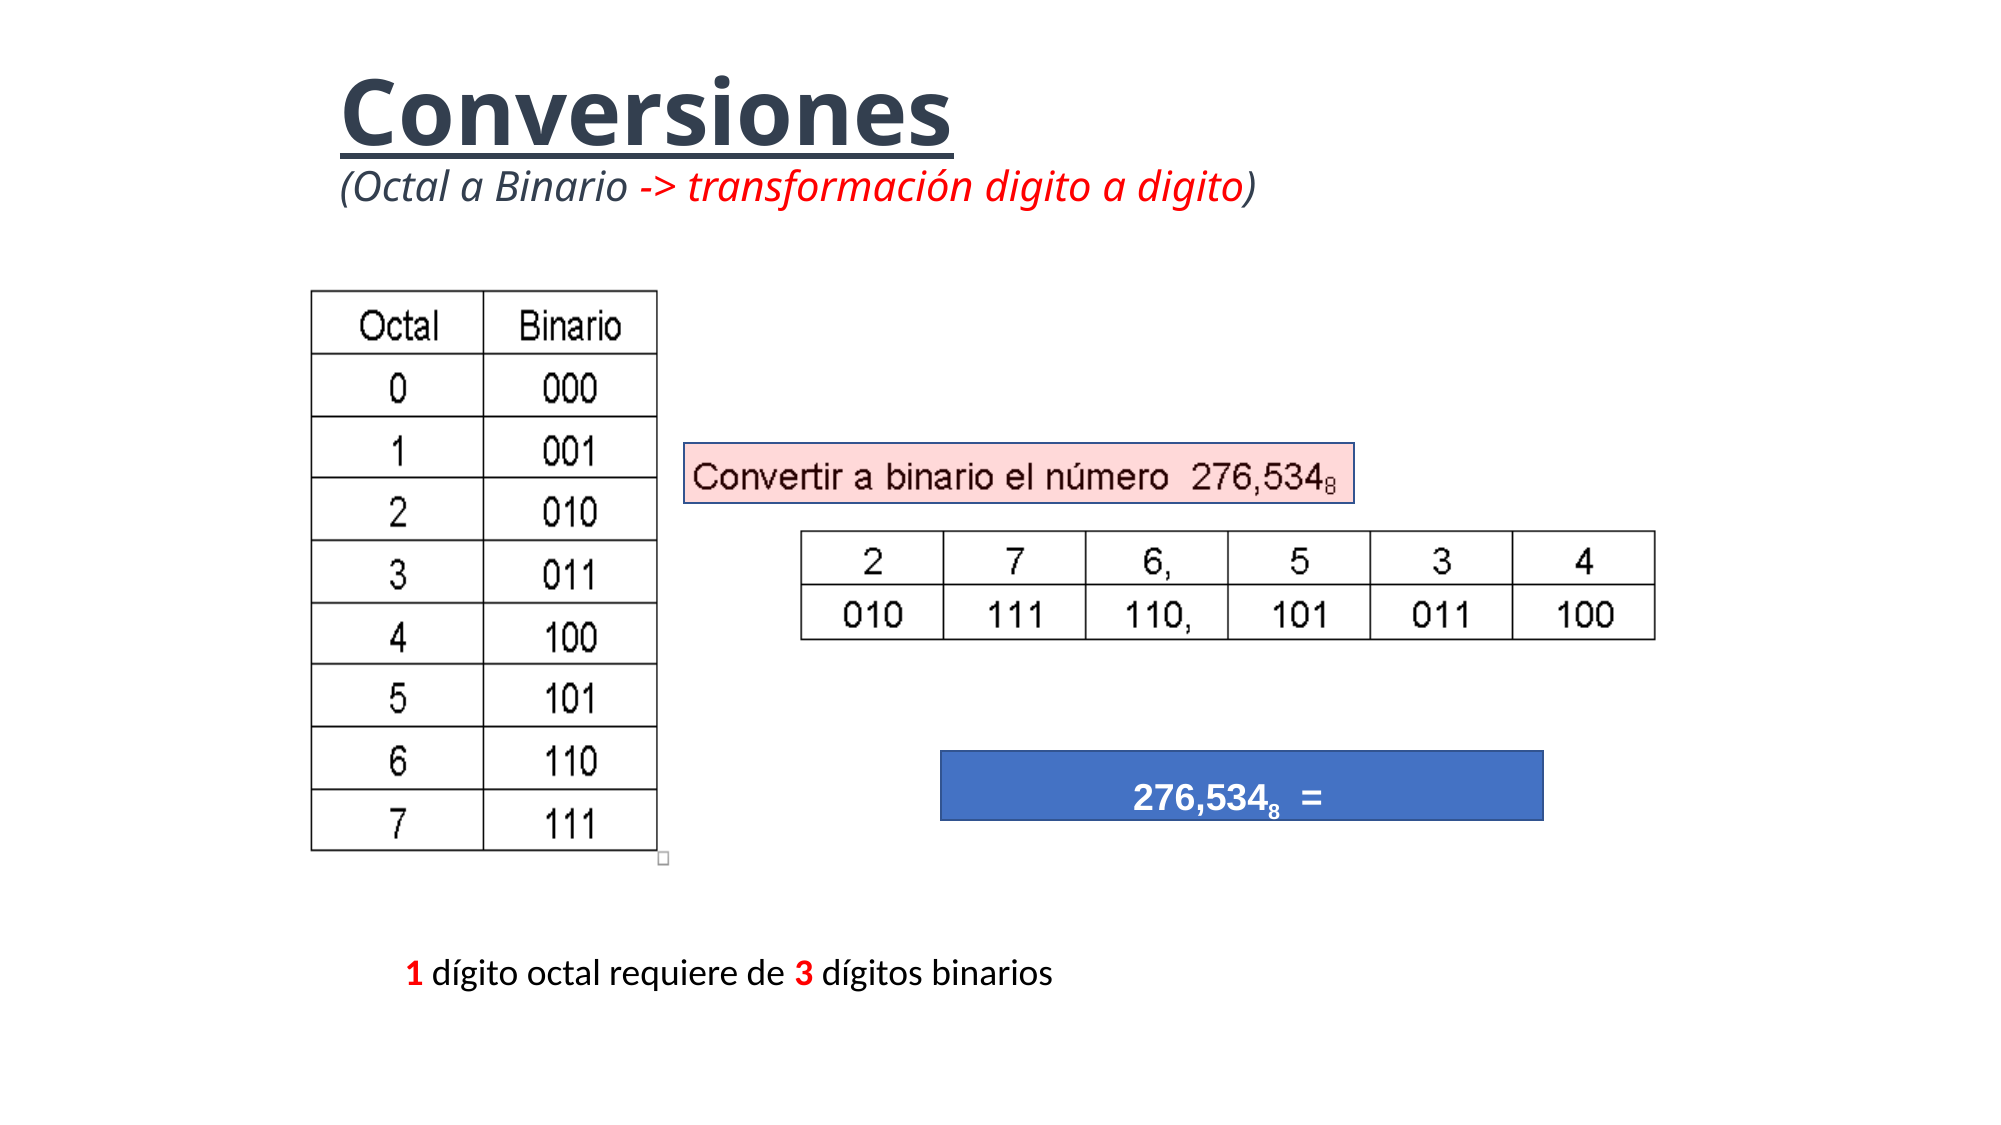

# Conversiones (Octal a Binario -> transformación digito a digito)
276,5348 = 10111110,10101112
1 dígito octal requiere de 3 dígitos binarios